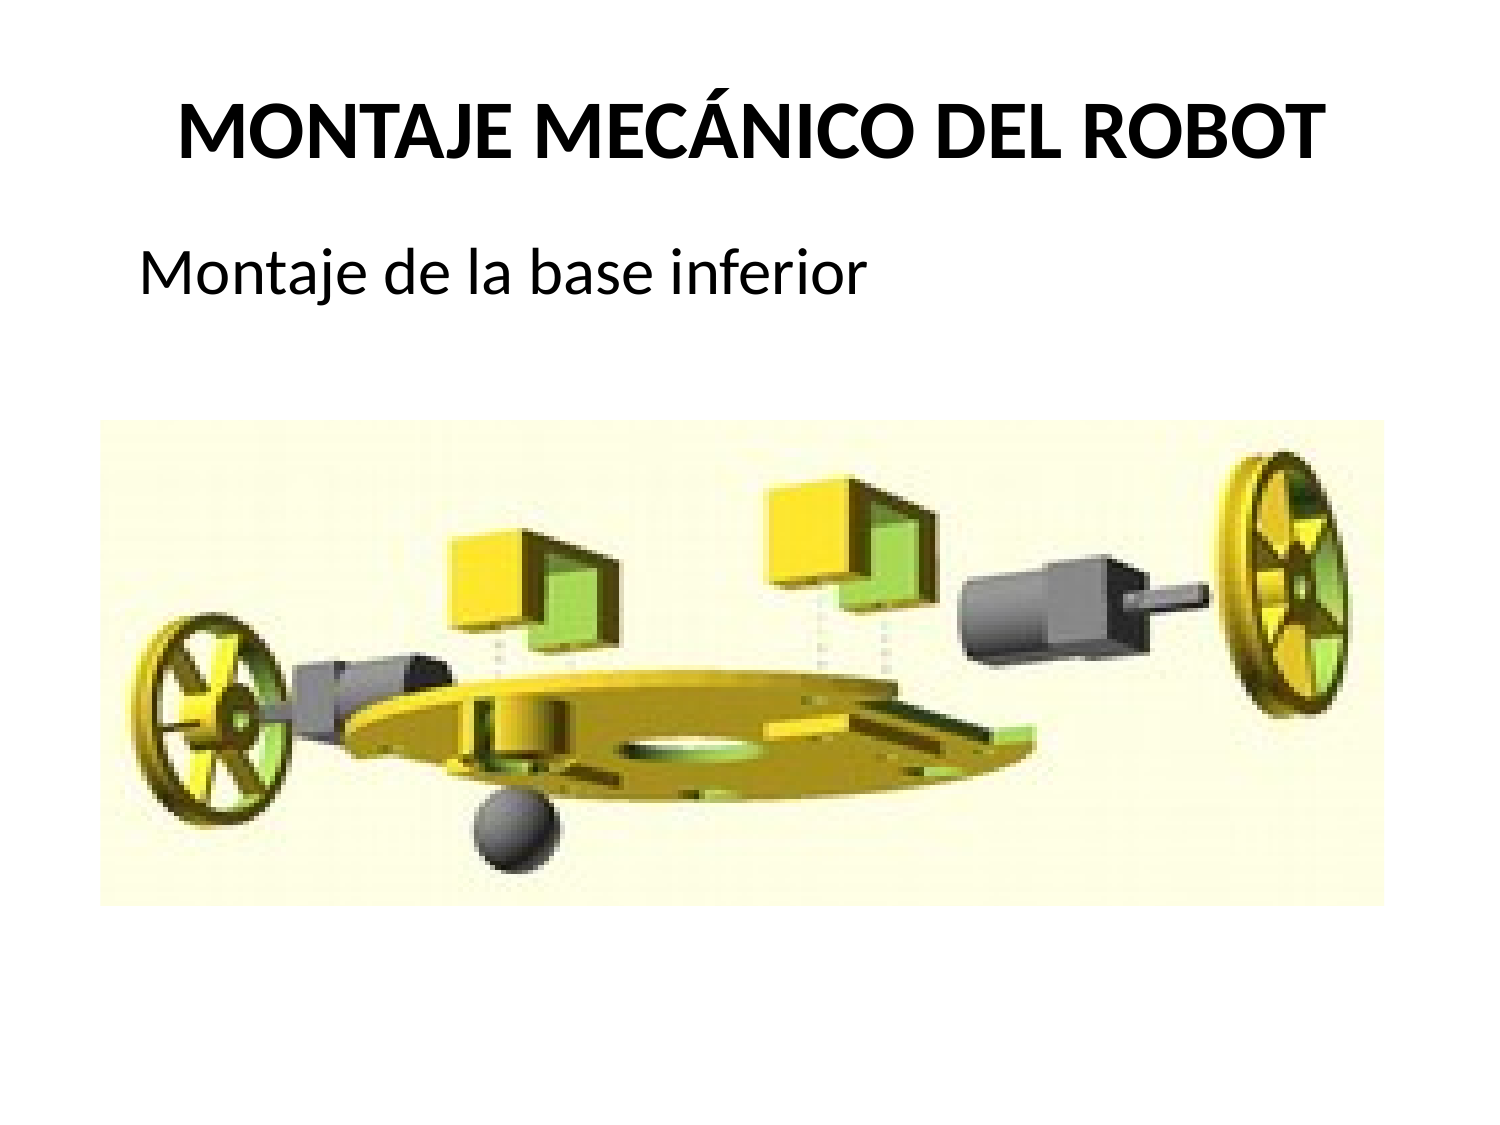

# MONTAJE MECÁNICO DEL ROBOT
Montaje de la base inferior